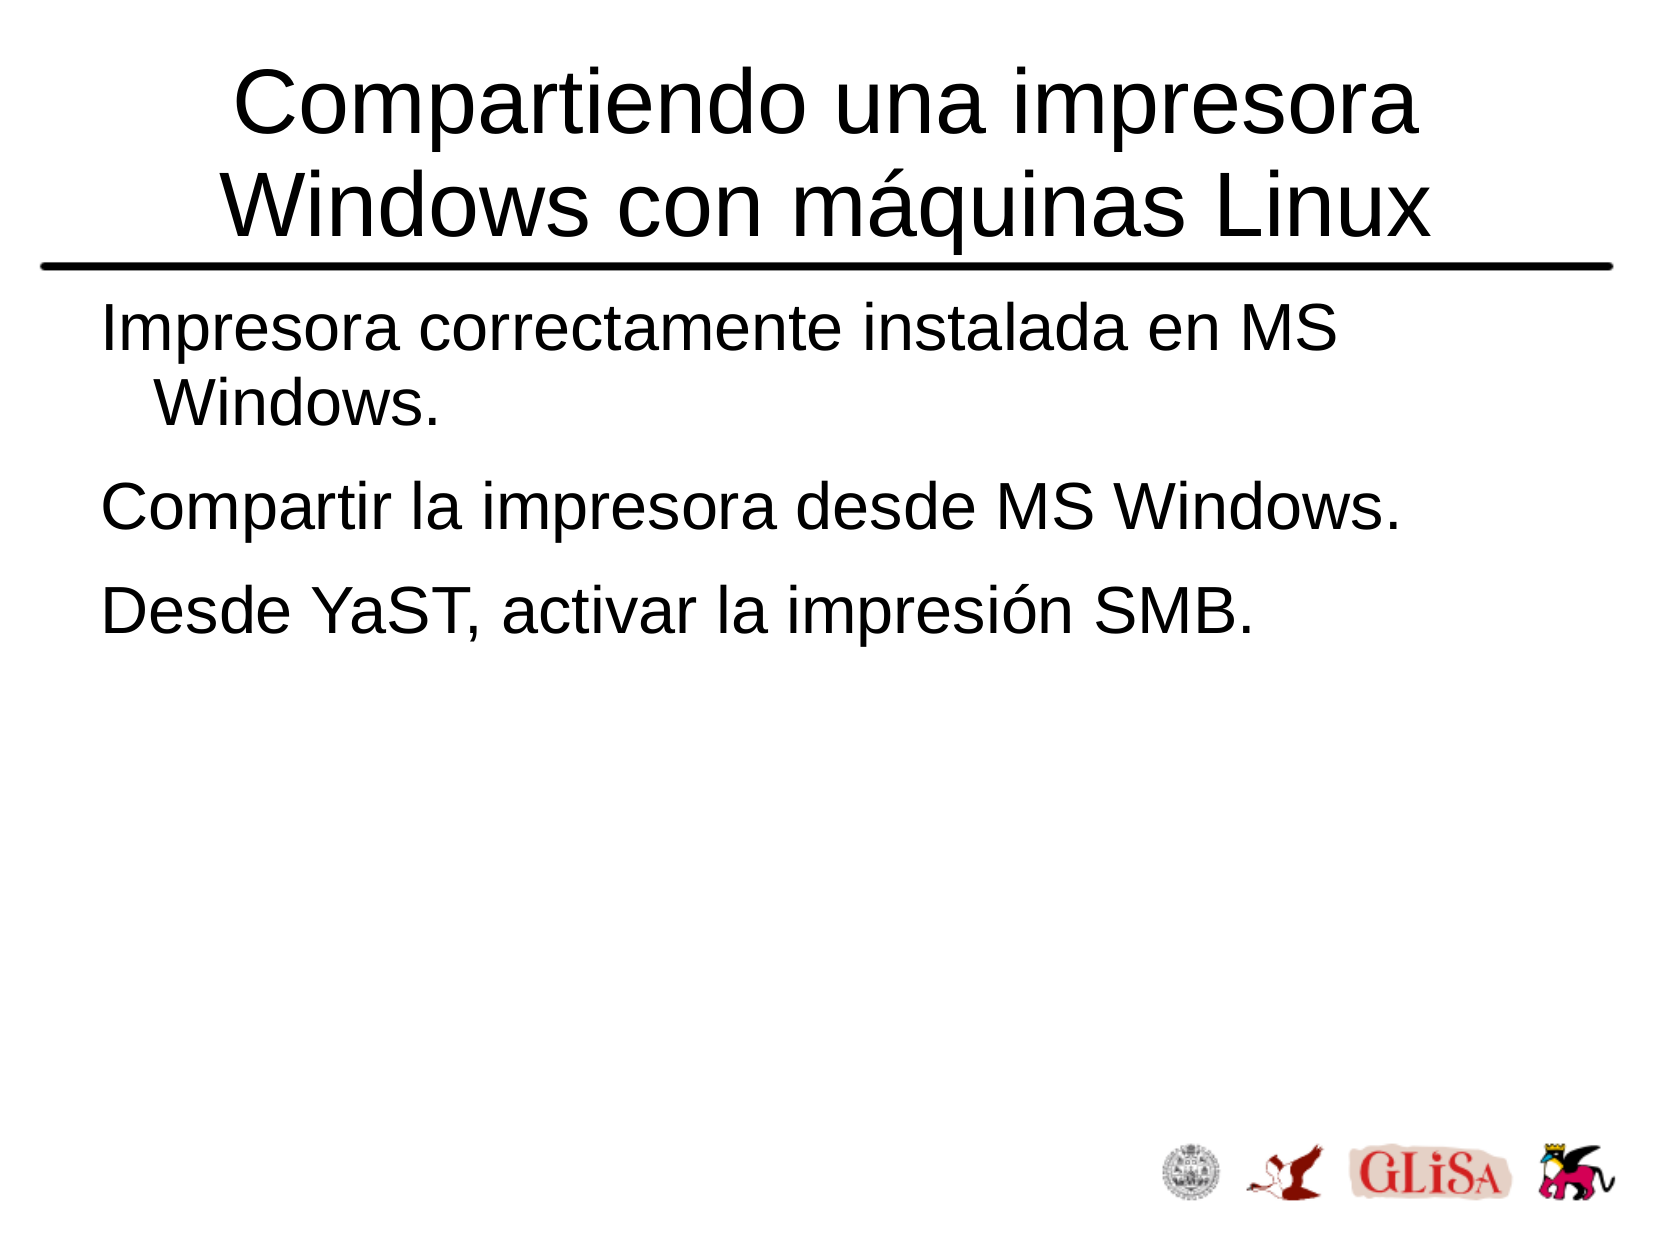

# Compartiendo una impresora Windows con máquinas Linux
Impresora correctamente instalada en MS Windows.
Compartir la impresora desde MS Windows.
Desde YaST, activar la impresión SMB.